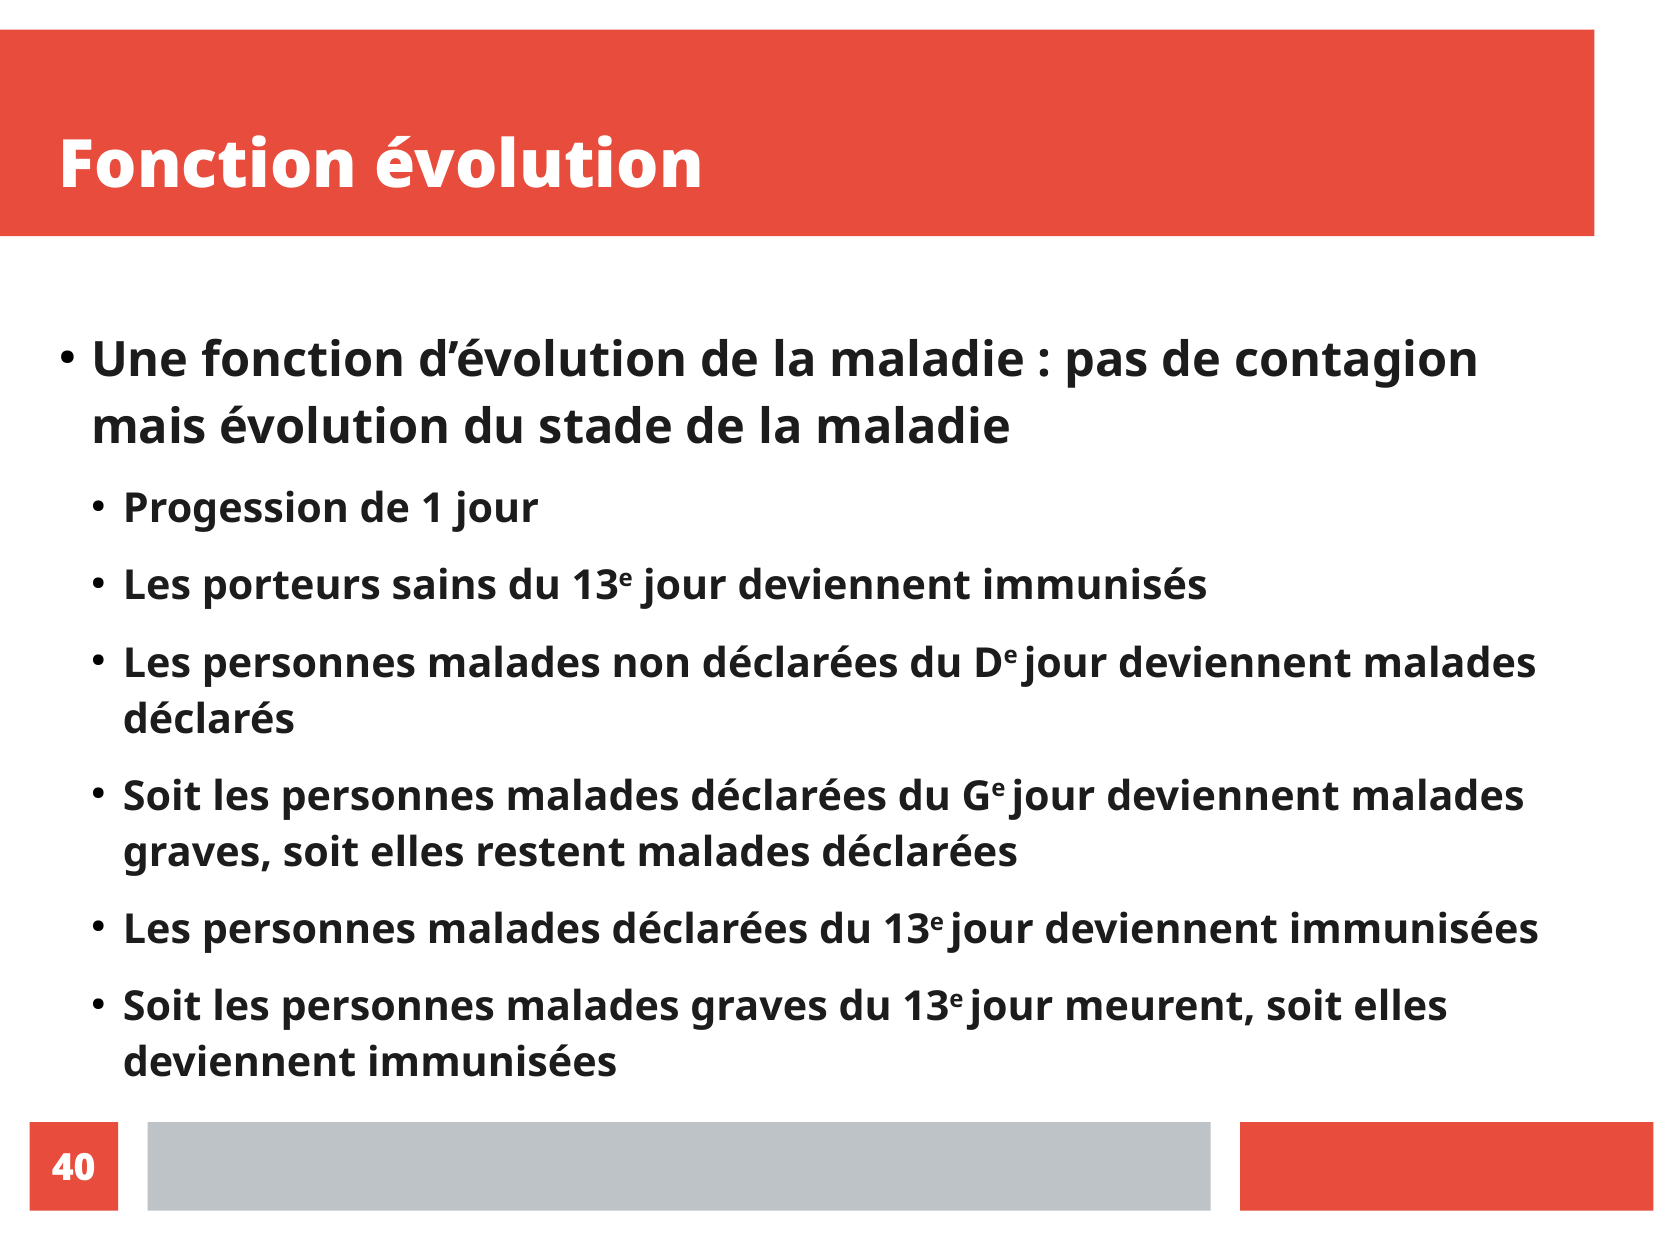

# Fonction évolution
Une fonction d’évolution de la maladie : pas de contagion mais évolution du stade de la maladie
Progession de 1 jour
Les porteurs sains du 13e jour deviennent immunisés
Les personnes malades non déclarées du De jour deviennent malades déclarés
Soit les personnes malades déclarées du Ge jour deviennent malades graves, soit elles restent malades déclarées
Les personnes malades déclarées du 13e jour deviennent immunisées
Soit les personnes malades graves du 13e jour meurent, soit elles deviennent immunisées
40